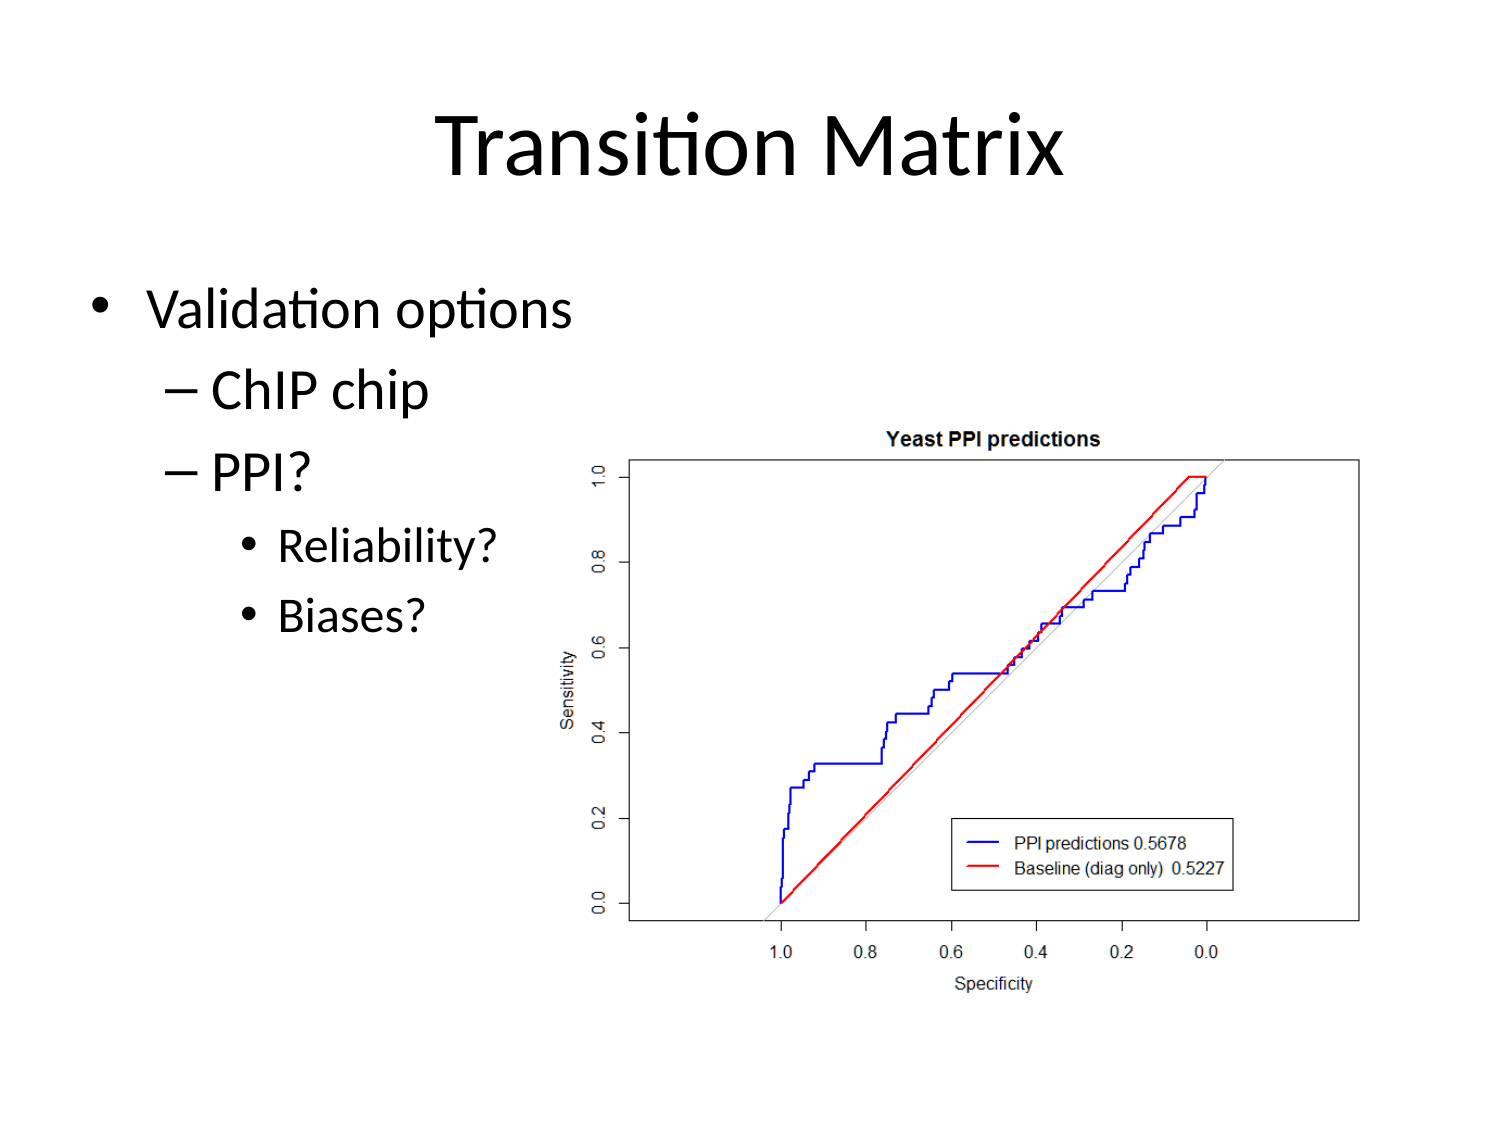

# Transition Matrix
Validation options
ChIP chip
PPI?
Reliability?
Biases?